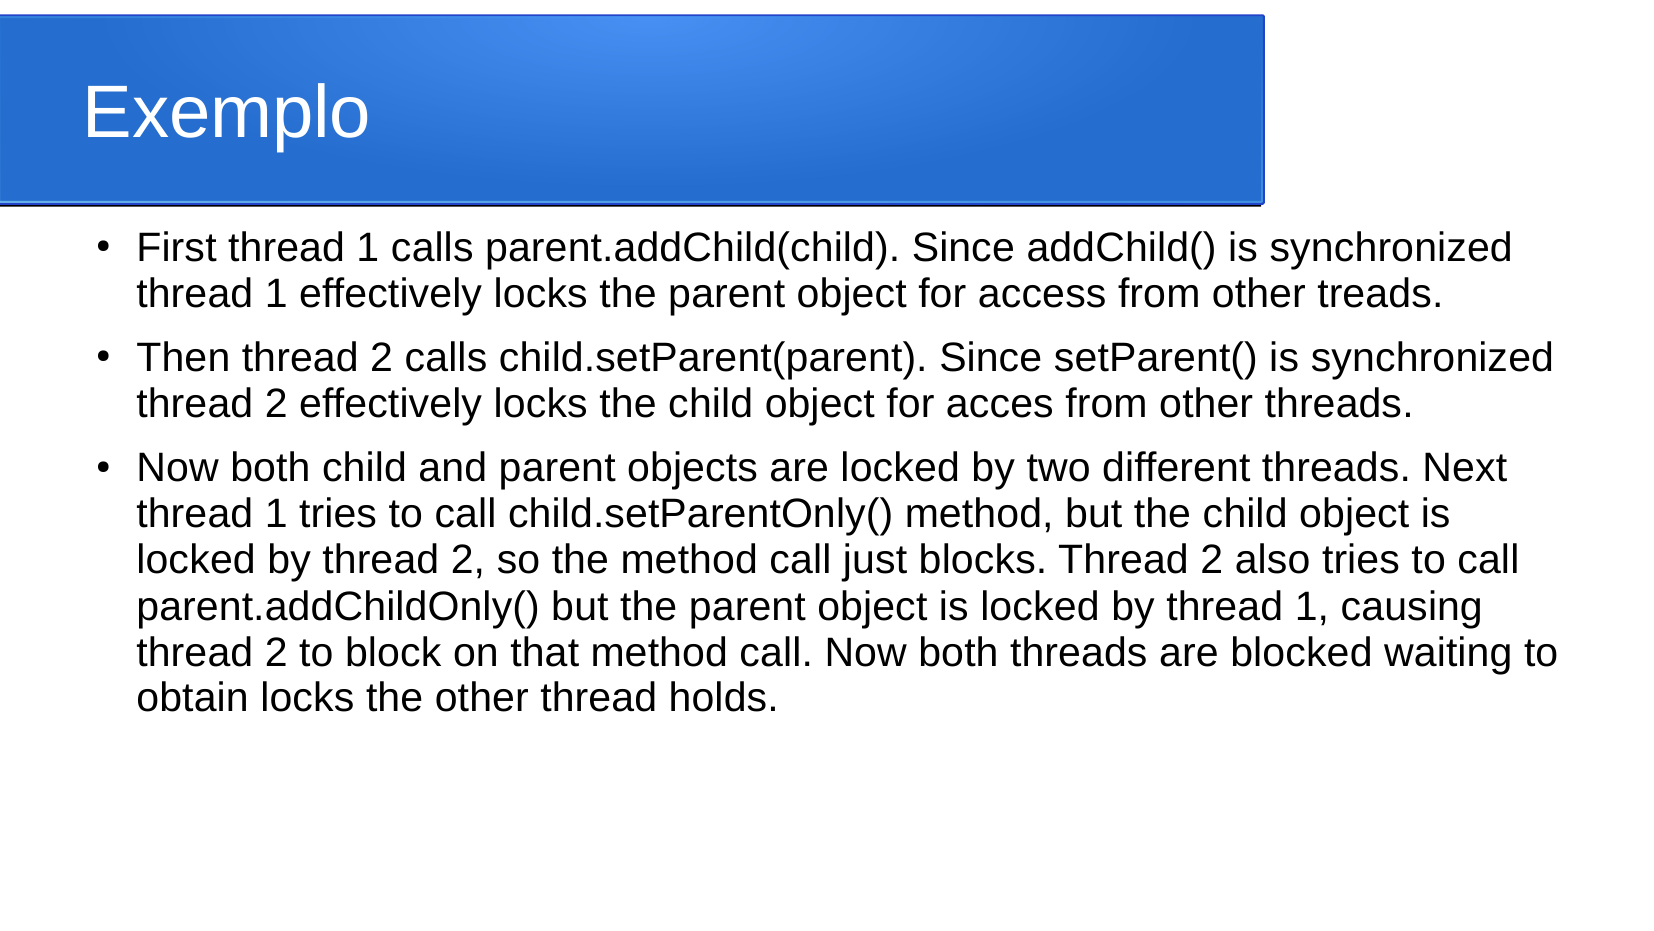

# Exemplo
First thread 1 calls parent.addChild(child). Since addChild() is synchronized thread 1 effectively locks the parent object for access from other treads.
Then thread 2 calls child.setParent(parent). Since setParent() is synchronized thread 2 effectively locks the child object for acces from other threads.
Now both child and parent objects are locked by two different threads. Next thread 1 tries to call child.setParentOnly() method, but the child object is locked by thread 2, so the method call just blocks. Thread 2 also tries to call parent.addChildOnly() but the parent object is locked by thread 1, causing thread 2 to block on that method call. Now both threads are blocked waiting to obtain locks the other thread holds.